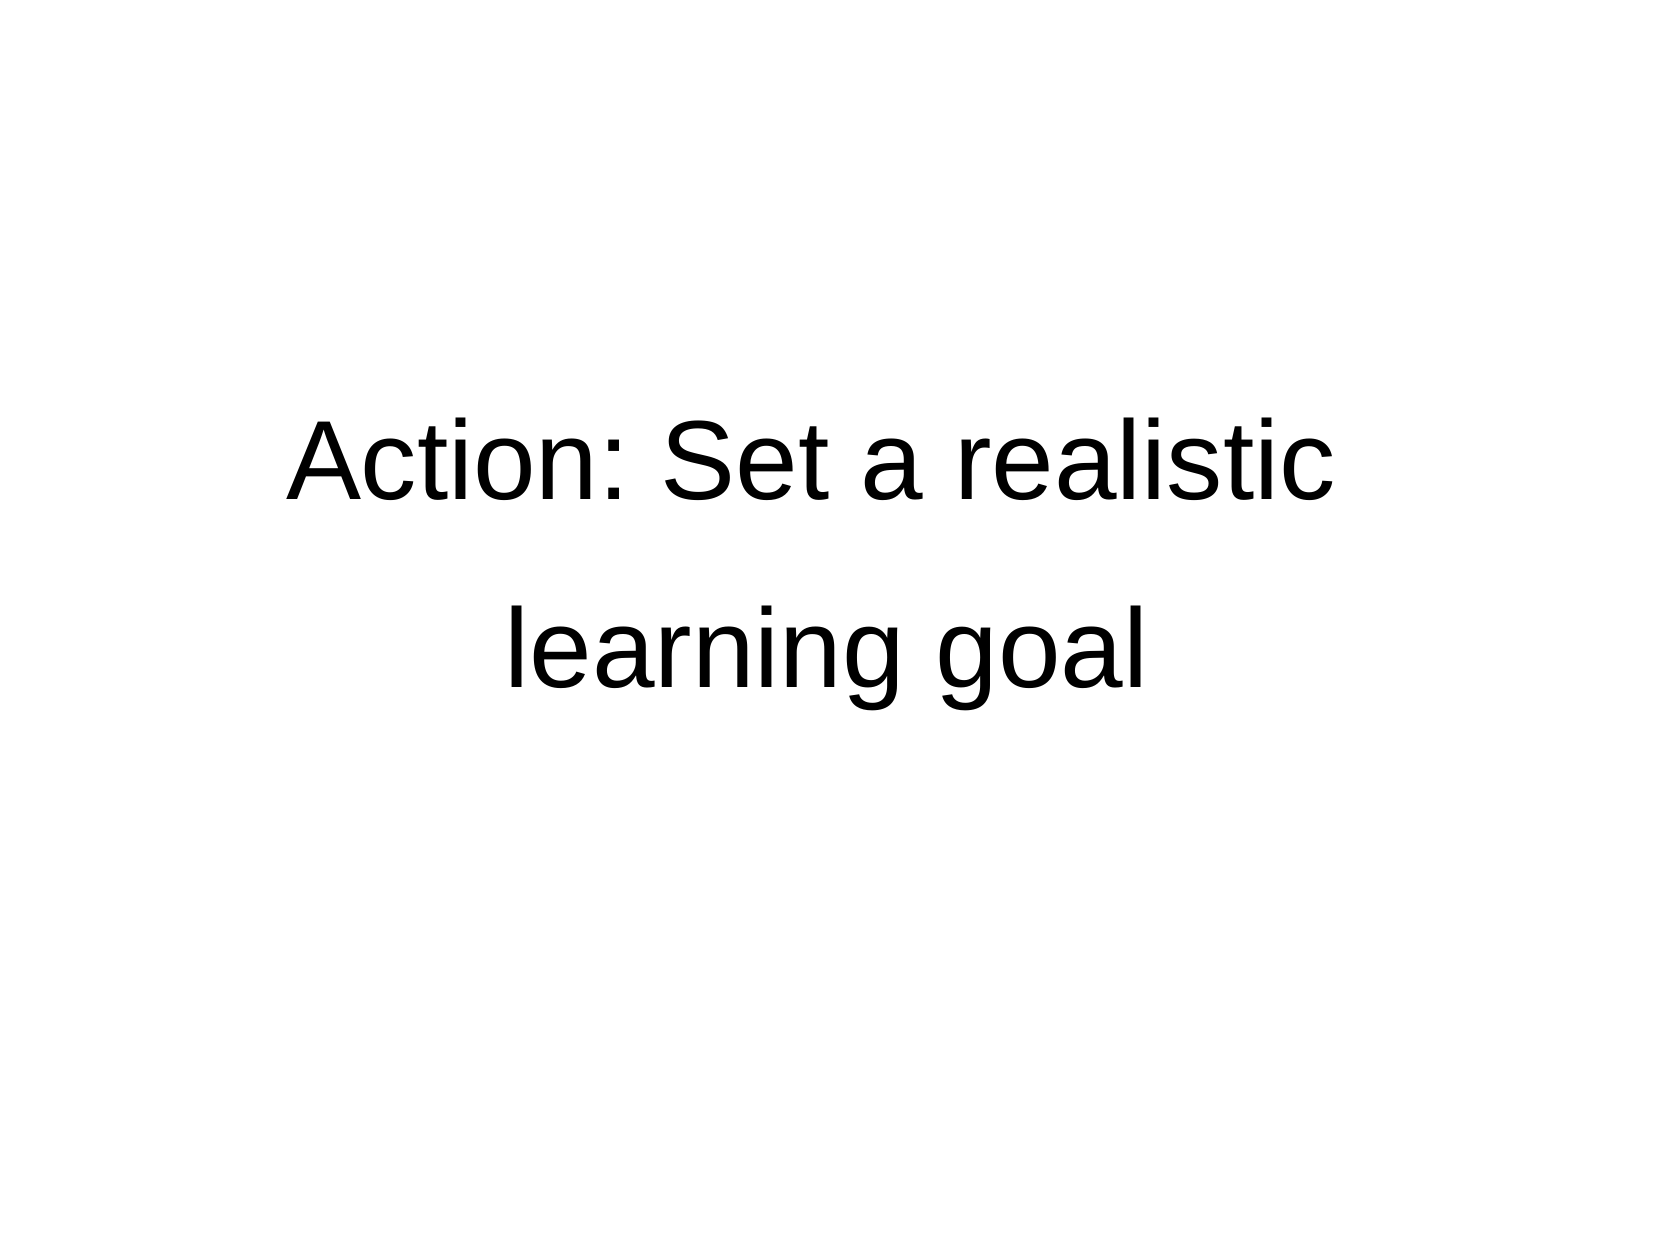

# Action: Set a realistic learning goal